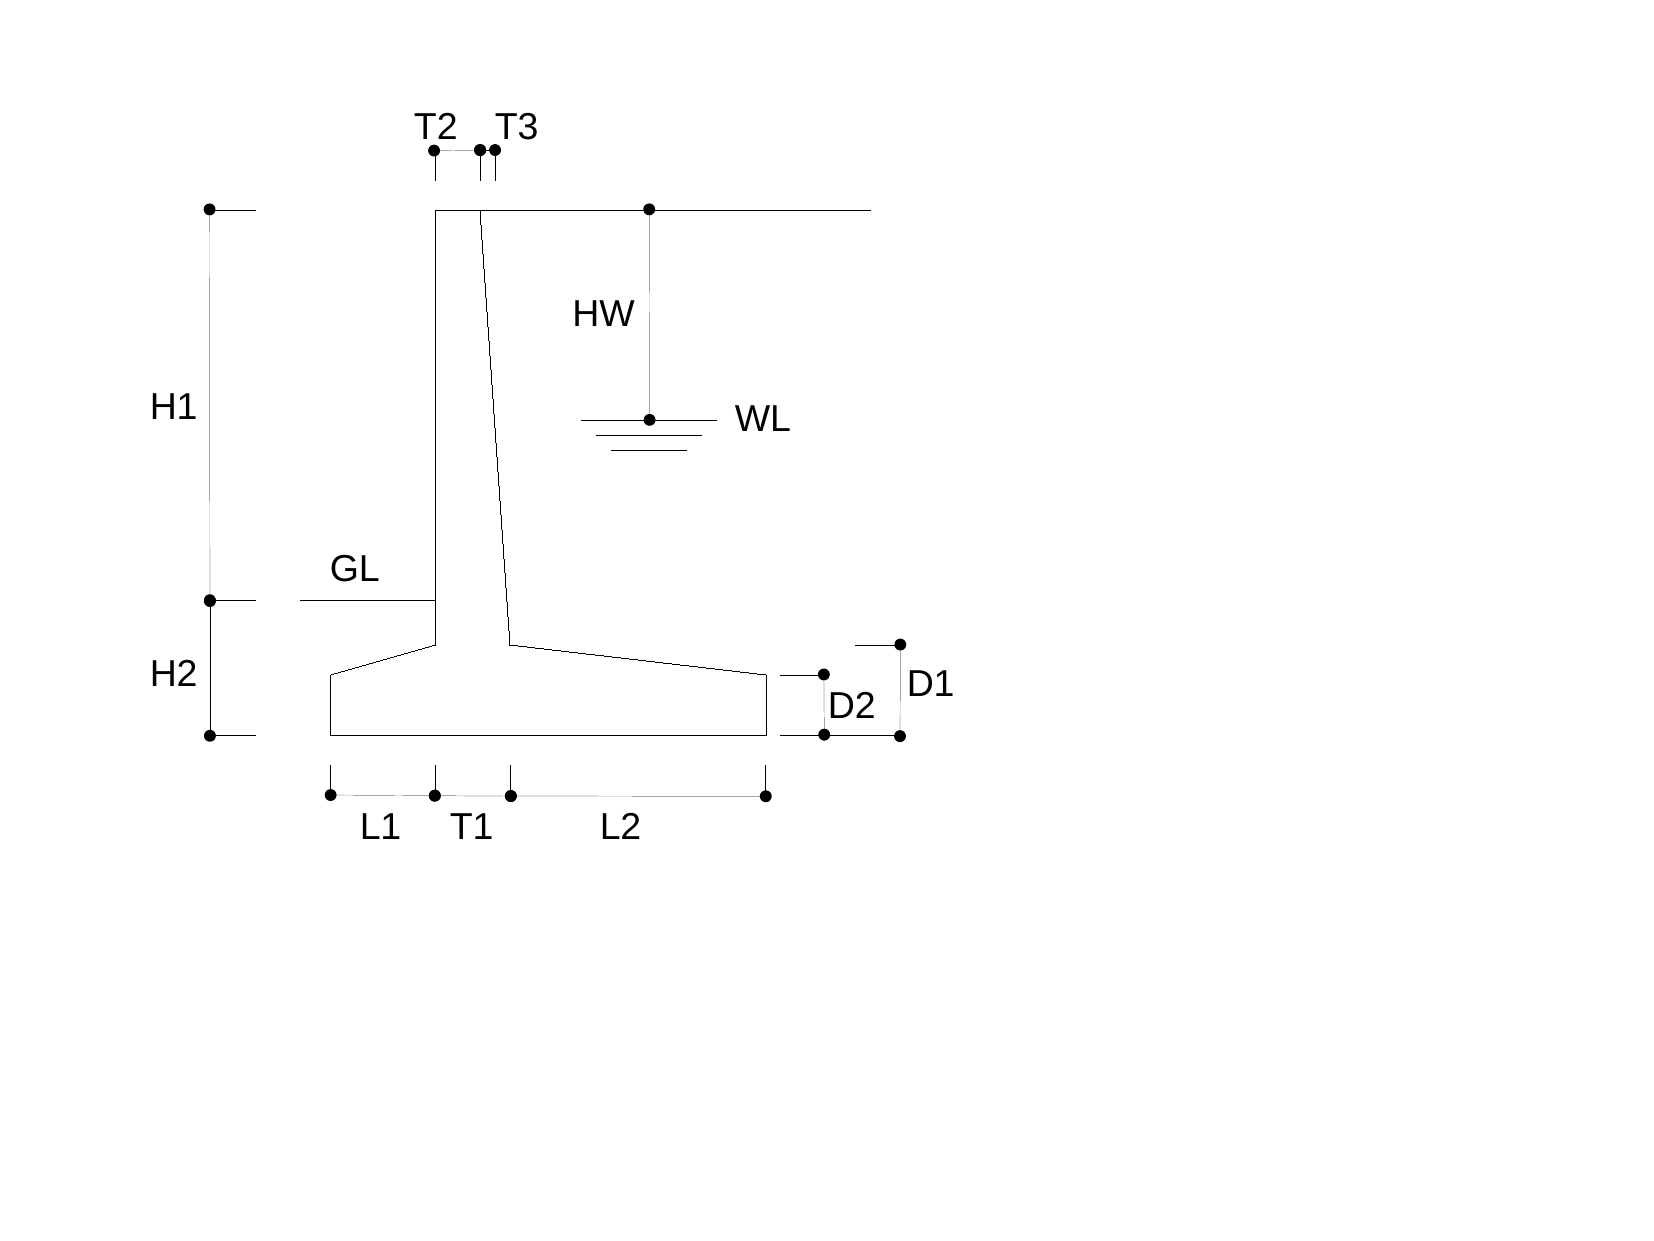

T2
T3
HW
H1
WL
GL
H2
D1
D2
L1
T1
L2